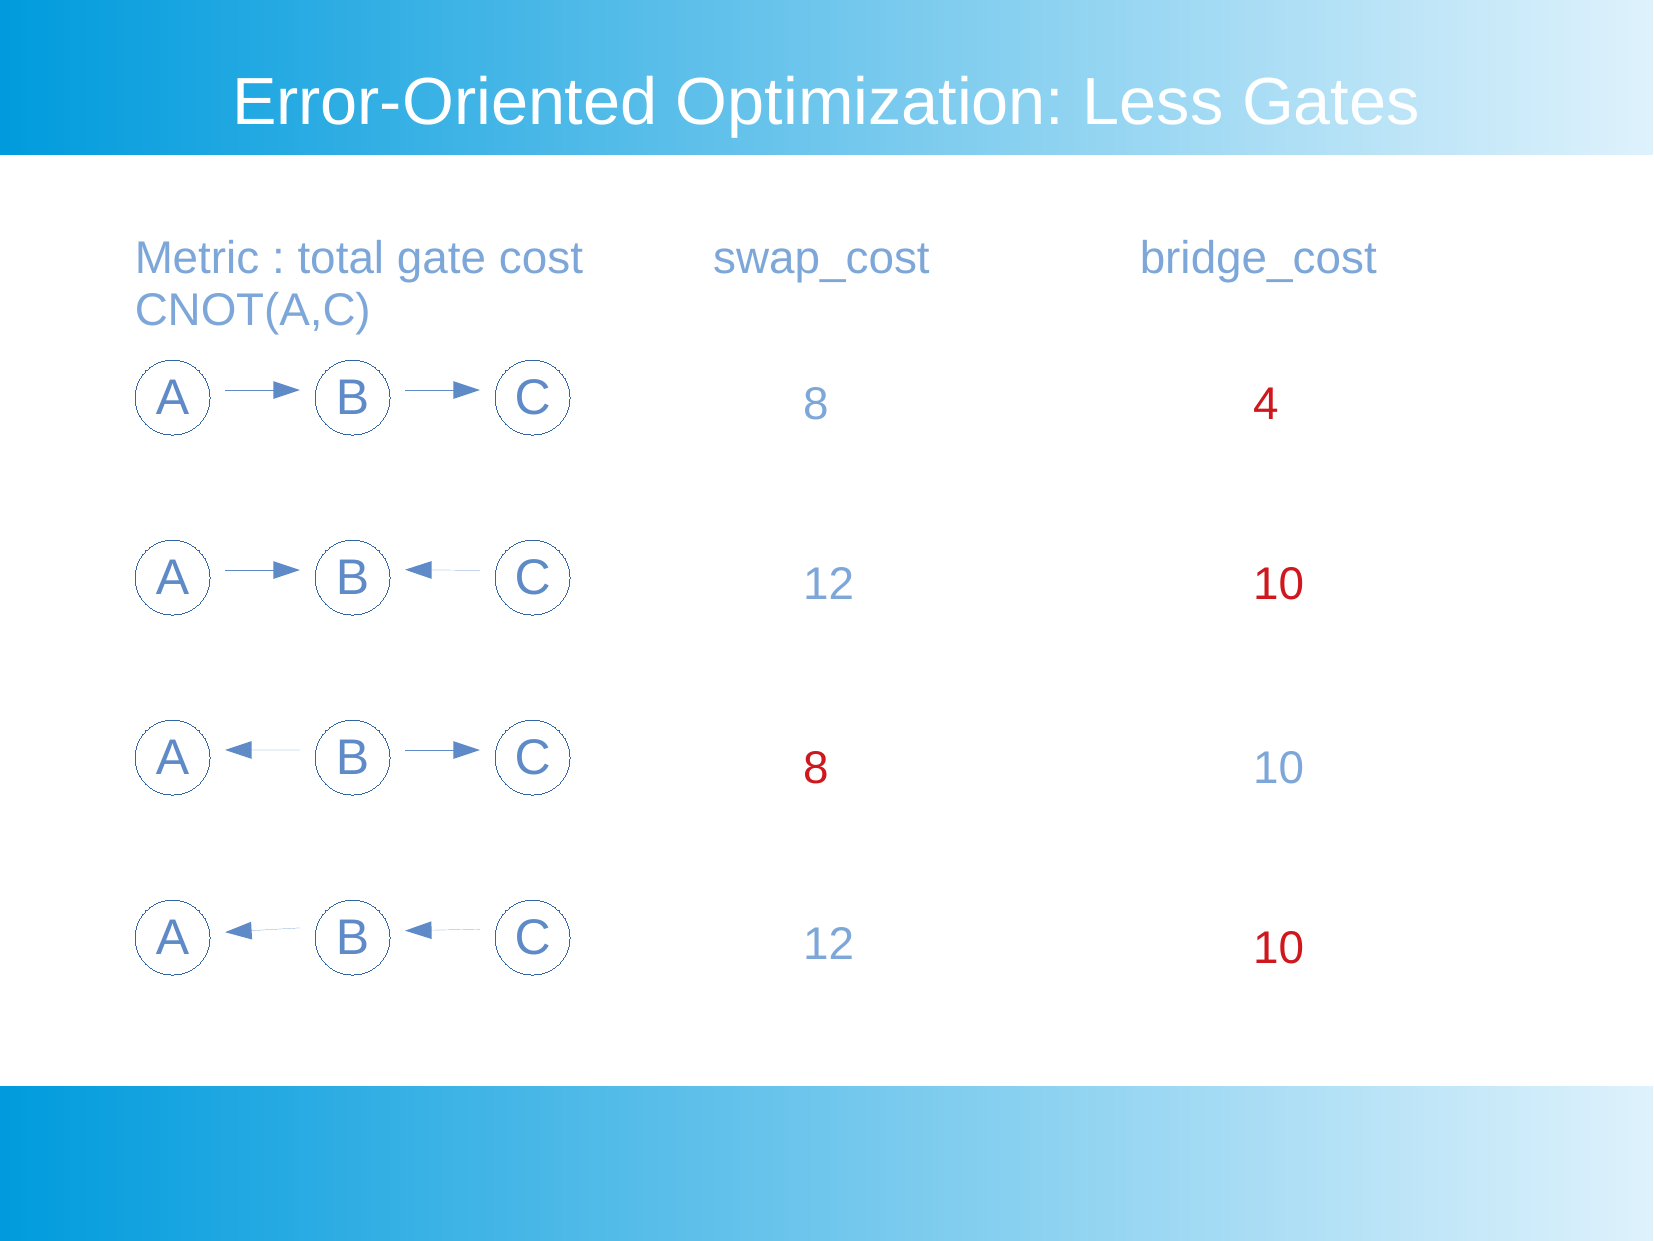

# Error-Oriented Optimization: Less Gates
Metric : total gate cost
CNOT(A,C)
swap_cost
bridge_cost
A
B
C
8
4
A
B
C
12
10
A
B
C
8
10
A
B
C
12
10